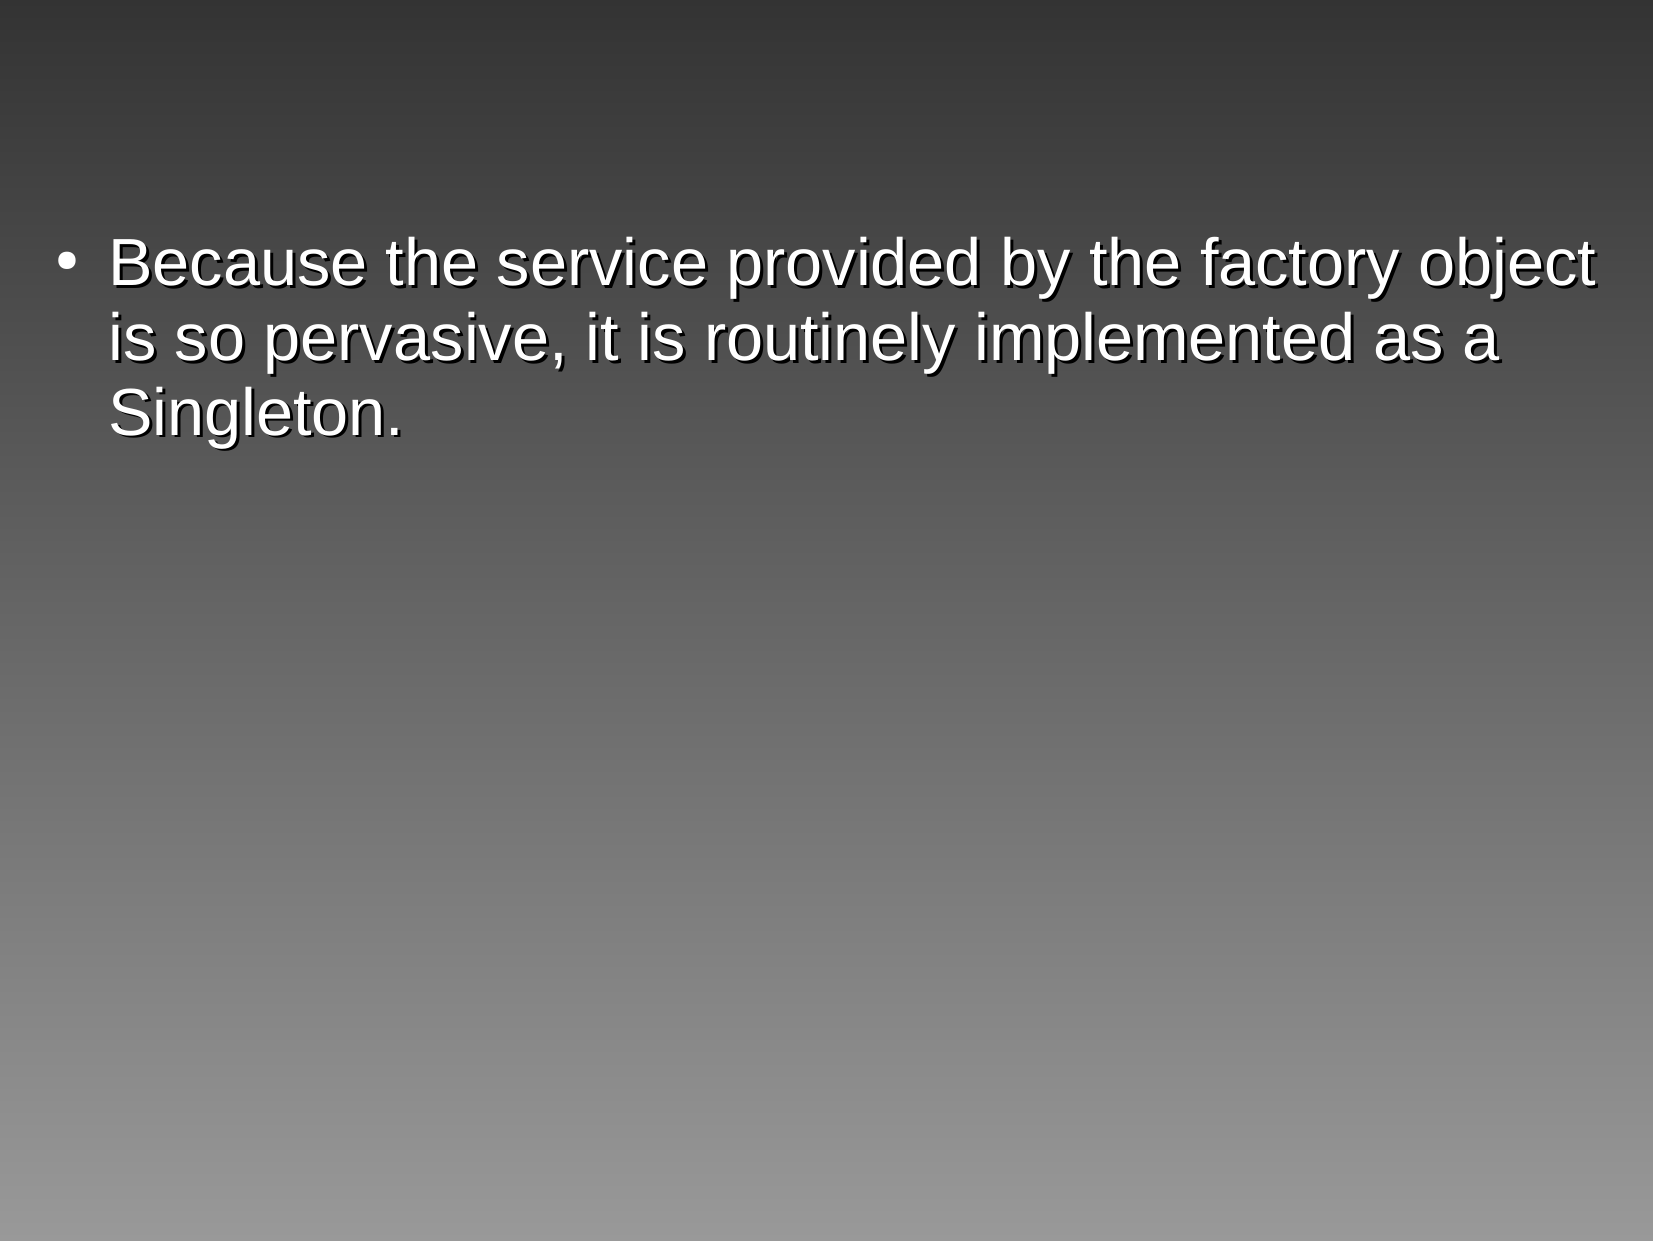

#
Because the service provided by the factory object is so pervasive, it is routinely implemented as a Singleton.